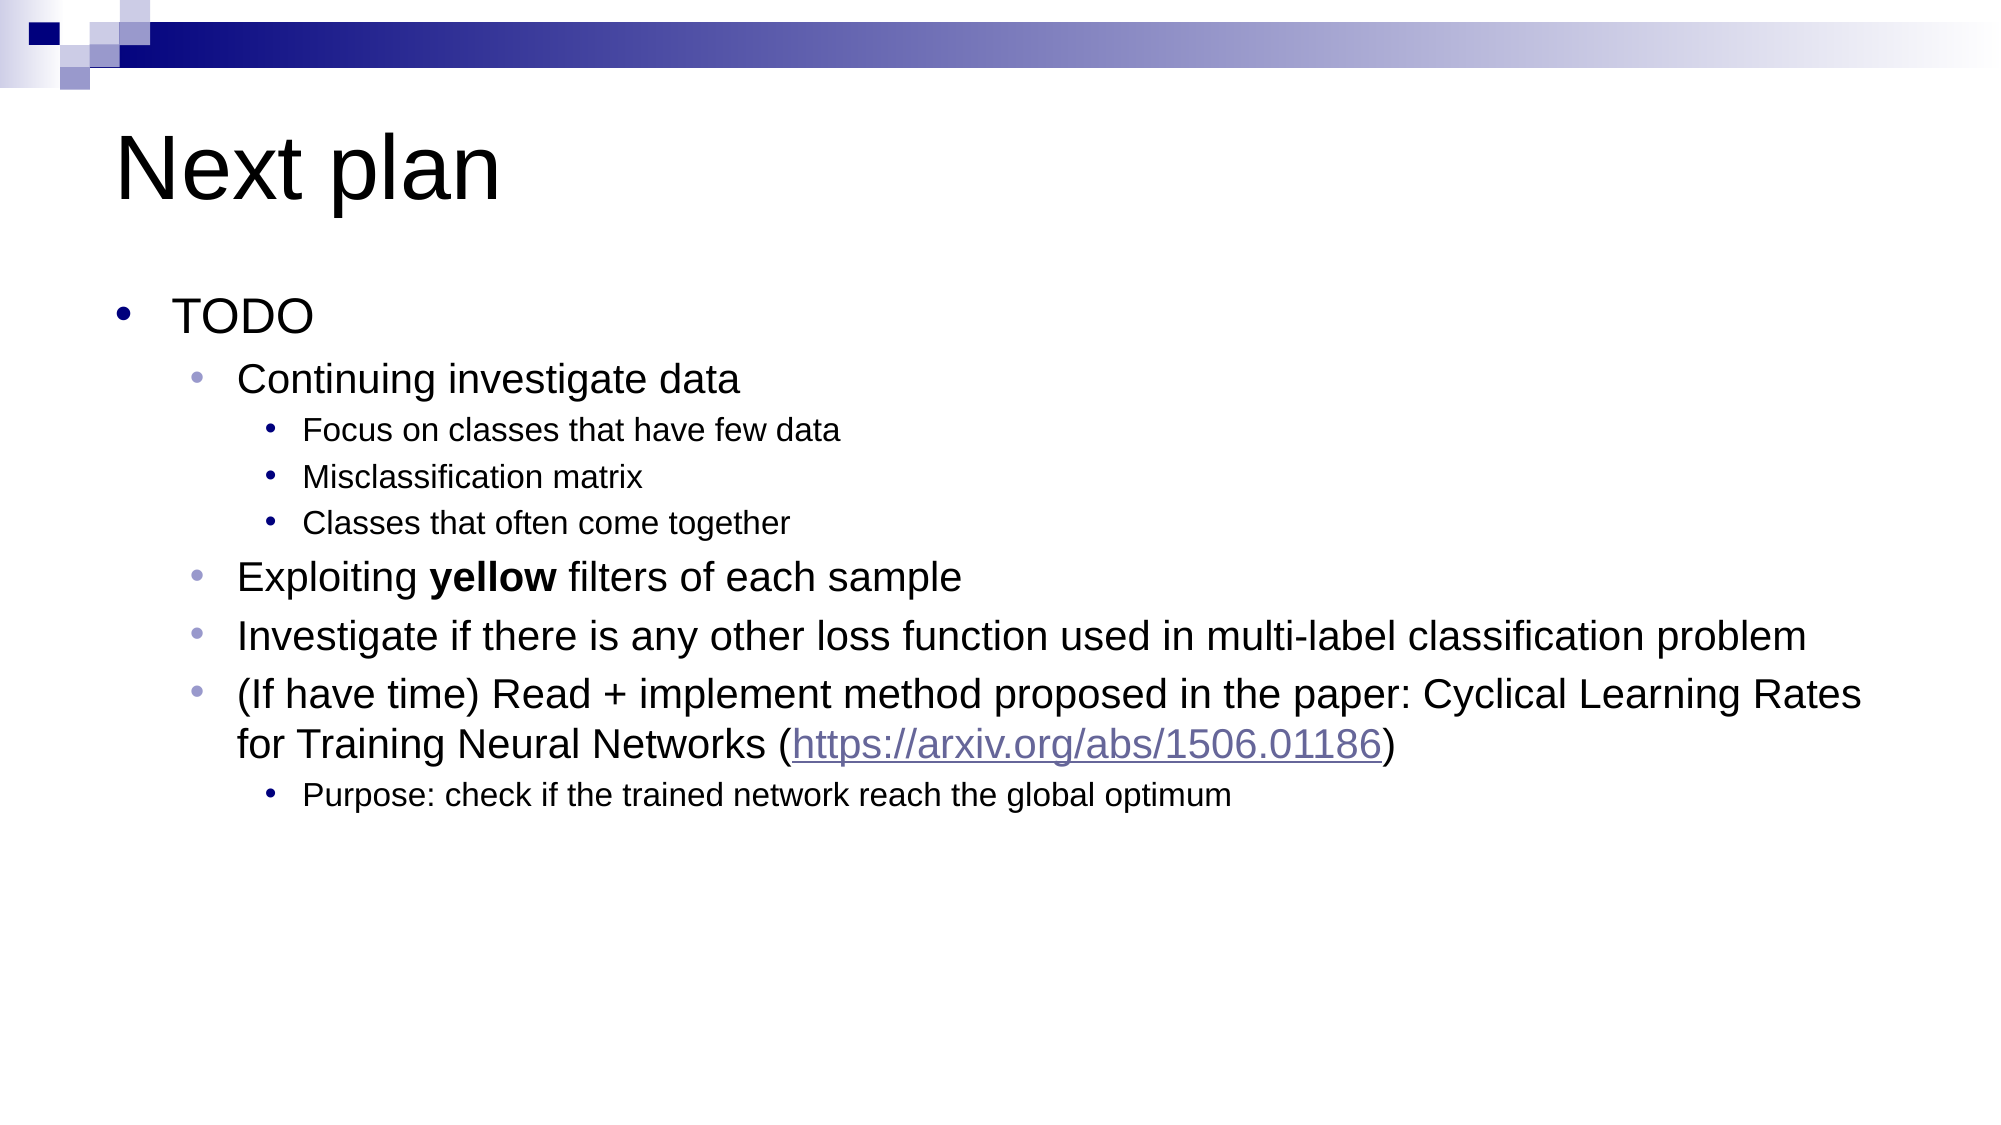

# Next plan
TODO
Continuing investigate data
Focus on classes that have few data
Misclassification matrix
Classes that often come together
Exploiting yellow filters of each sample
Investigate if there is any other loss function used in multi-label classification problem
(If have time) Read + implement method proposed in the paper: Cyclical Learning Rates for Training Neural Networks (https://arxiv.org/abs/1506.01186)
Purpose: check if the trained network reach the global optimum